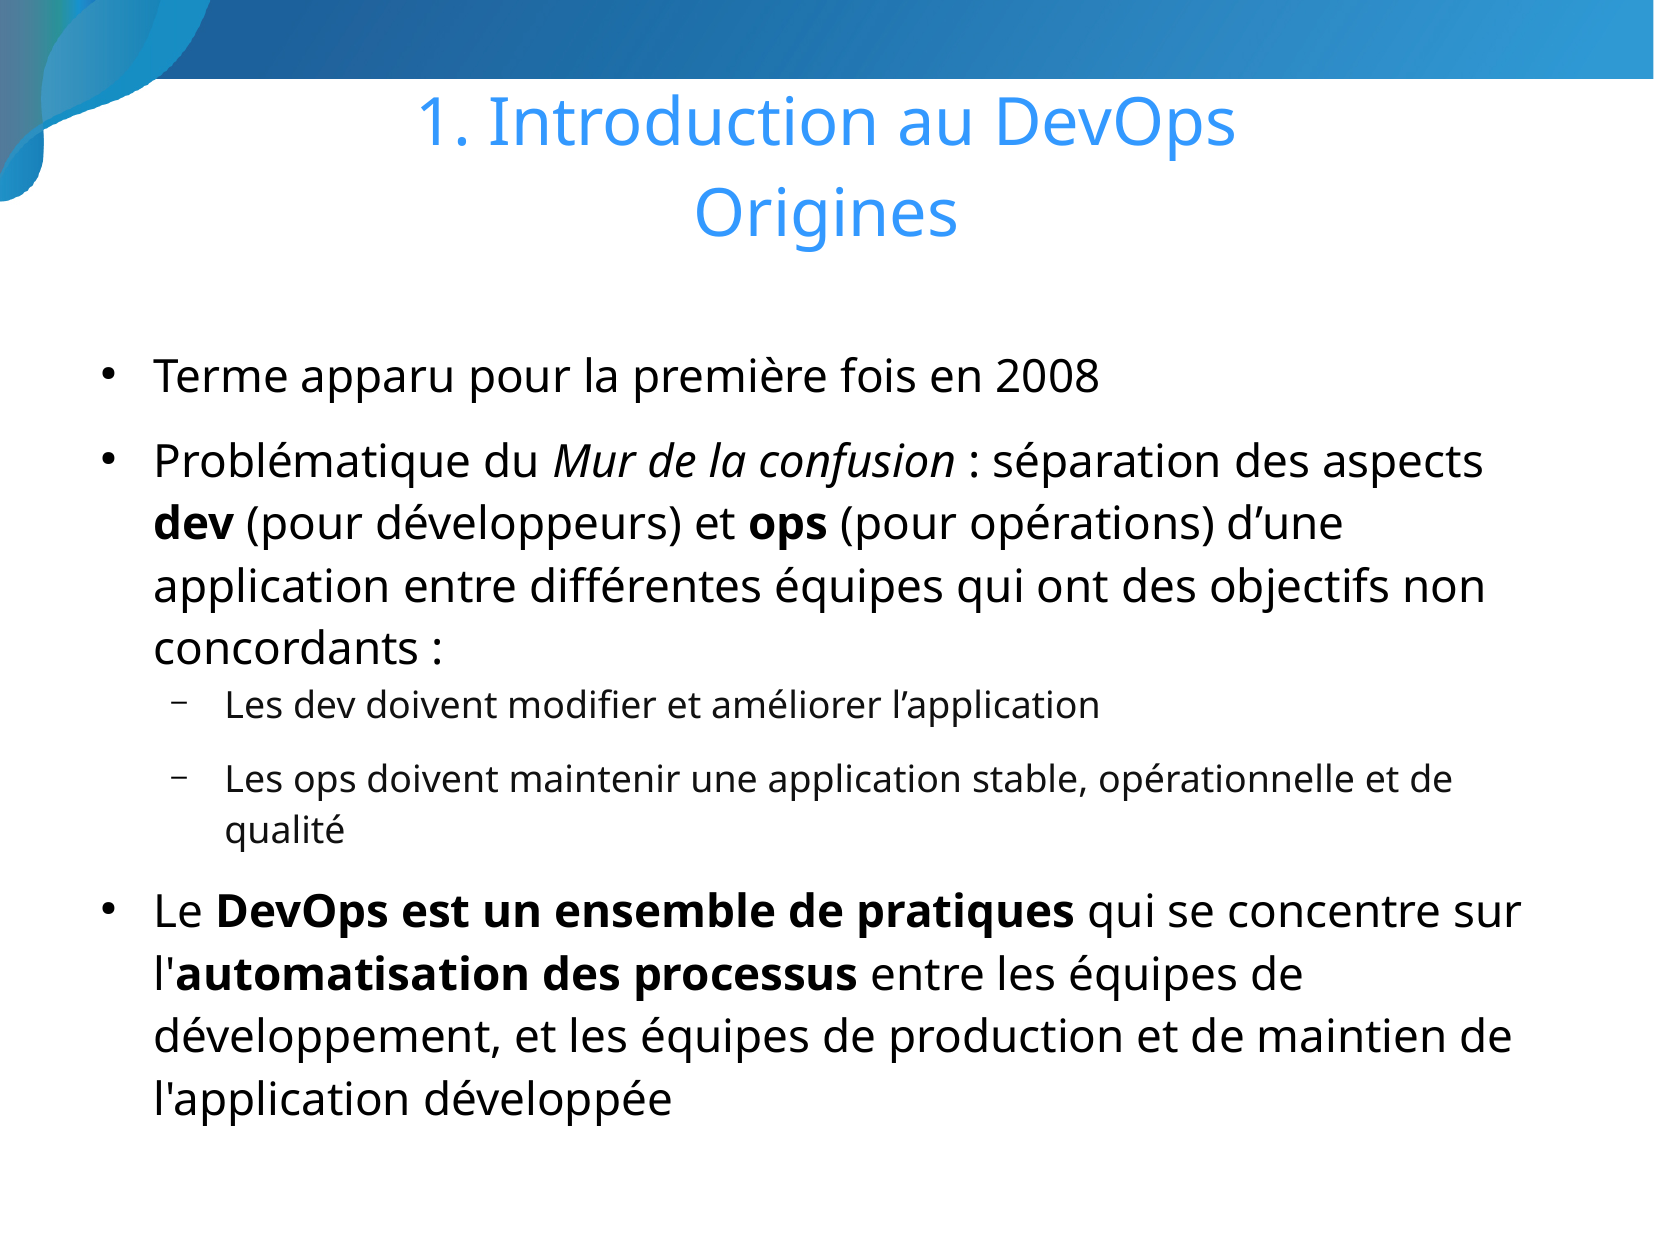

# 1. Introduction au DevOps Origines
Terme apparu pour la première fois en 2008
Problématique du Mur de la confusion : séparation des aspects dev (pour développeurs) et ops (pour opérations) d’une application entre différentes équipes qui ont des objectifs non concordants :
Les dev doivent modifier et améliorer l’application
Les ops doivent maintenir une application stable, opérationnelle et de qualité
Le DevOps est un ensemble de pratiques qui se concentre sur l'automatisation des processus entre les équipes de développement, et les équipes de production et de maintien de l'application développée